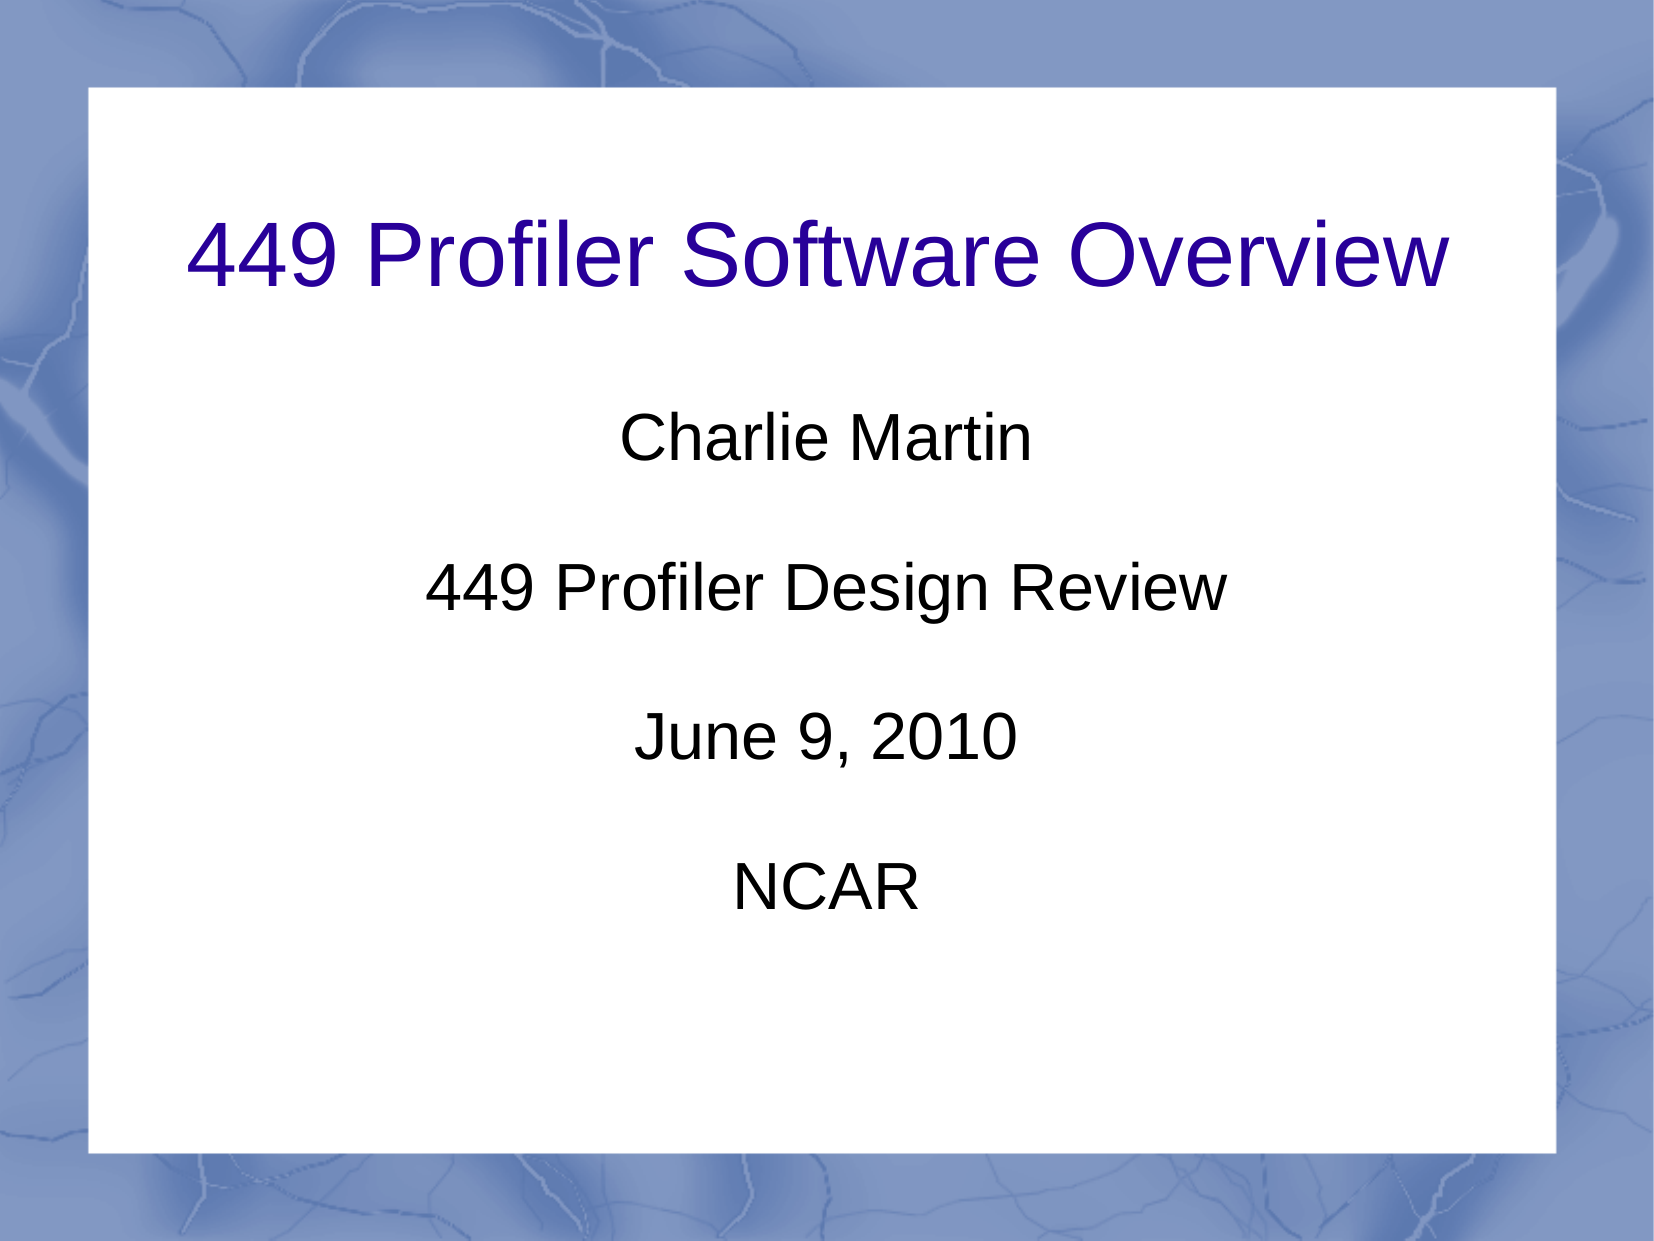

# 449 Profiler Software Overview
Charlie Martin
449 Profiler Design Review
June 9, 2010
NCAR